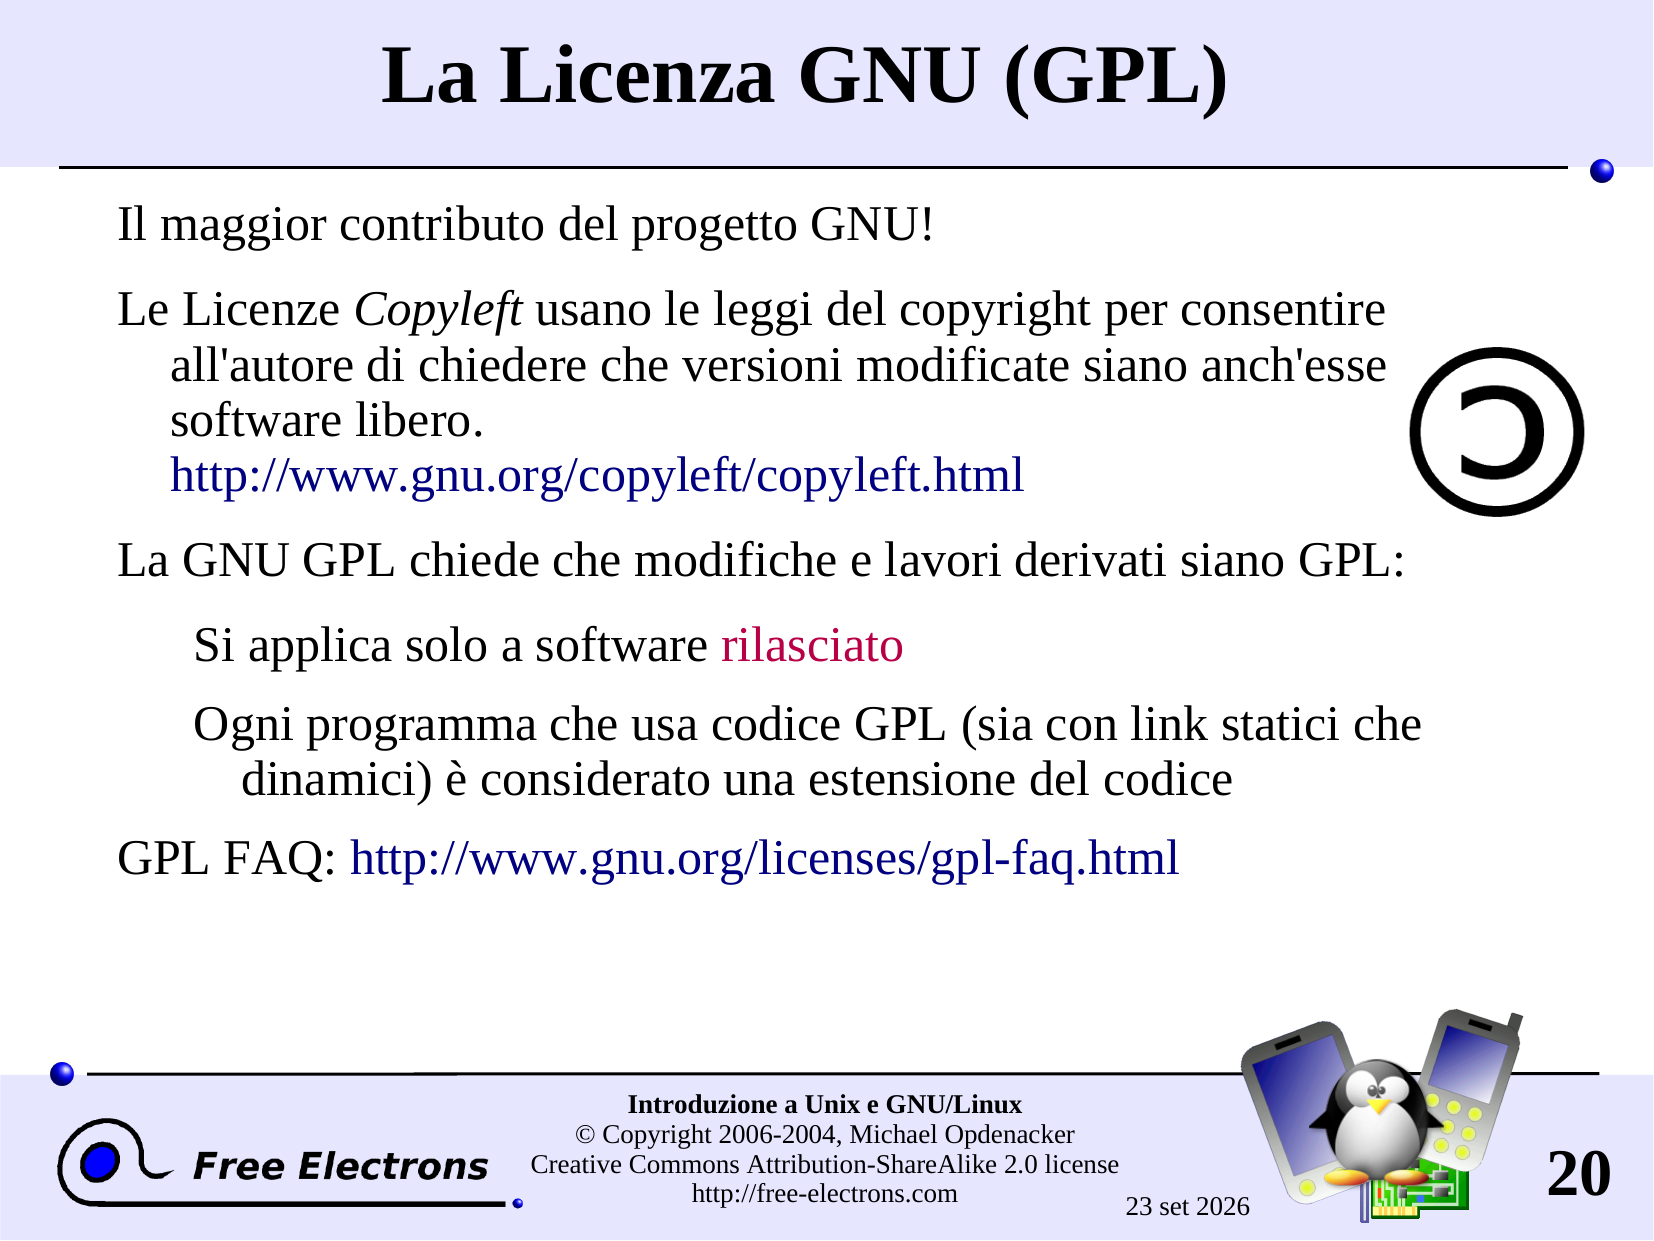

# La Licenza GNU (GPL)
Il maggior contributo del progetto GNU!
Le Licenze Copyleft usano le leggi del copyright per consentire all'autore di chiedere che versioni modificate siano anch'esse software libero.
http://www.gnu.org/copyleft/copyleft.html
La GNU GPL chiede che modifiche e lavori derivati siano GPL:
Si applica solo a software rilasciato
Ogni programma che usa codice GPL (sia con link statici che dinamici) è considerato una estensione del codice
GPL FAQ: http://www.gnu.org/licenses/gpl-faq.html